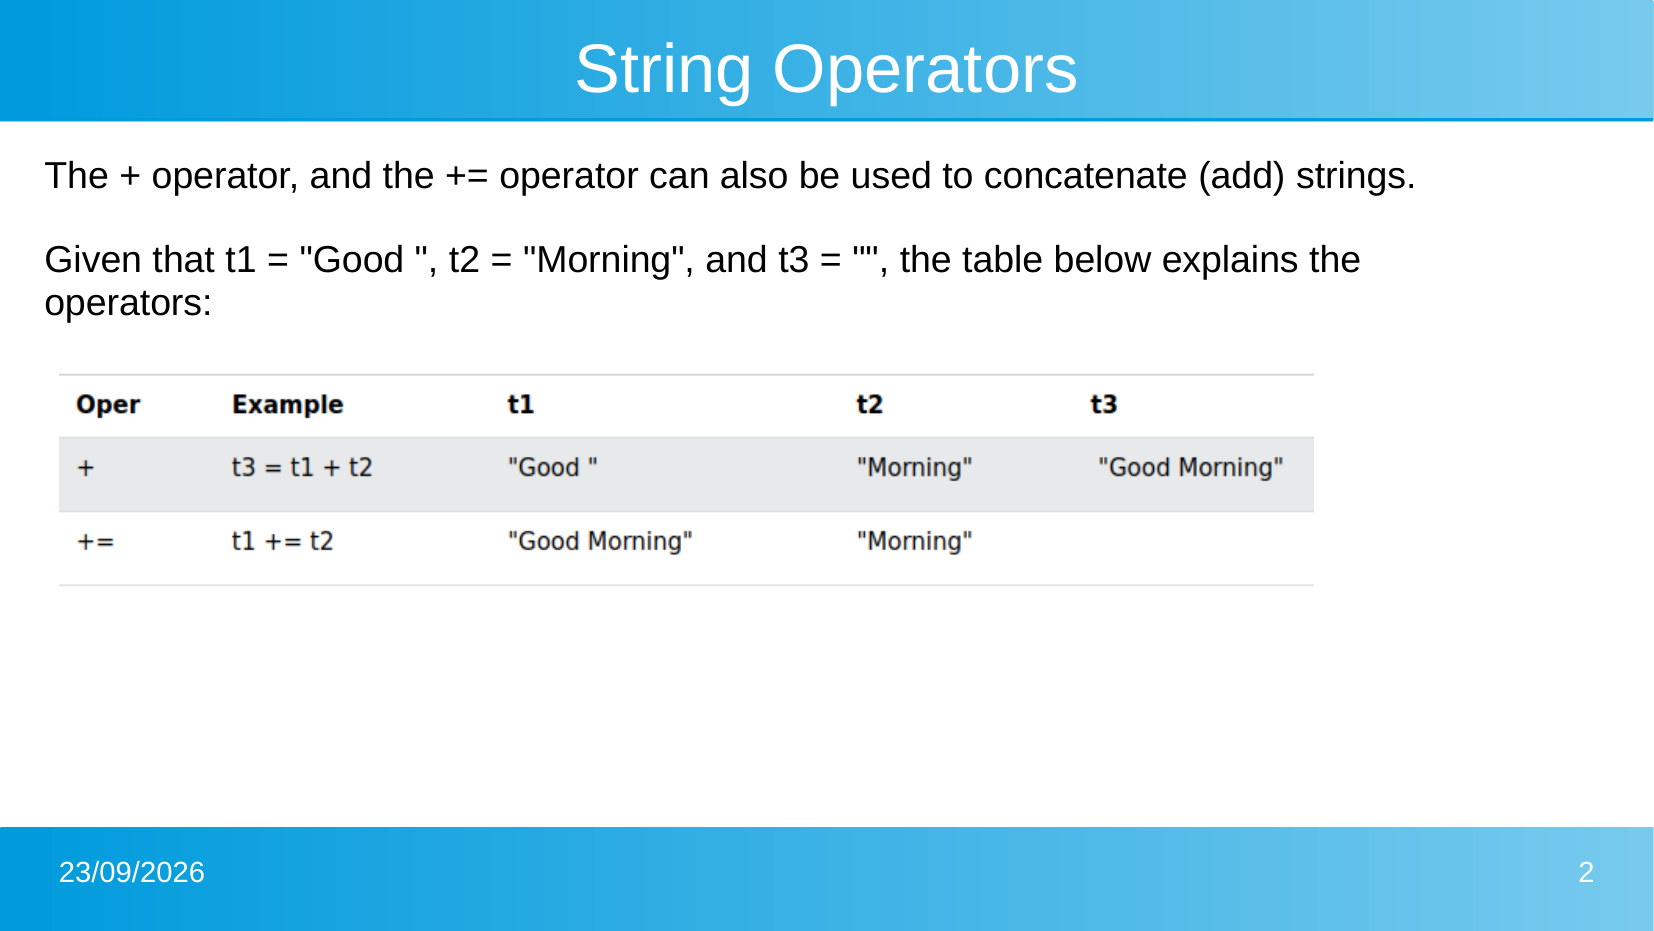

# String Operators
The + operator, and the += operator can also be used to concatenate (add) strings.
Given that t1 = "Good ", t2 = "Morning", and t3 = "", the table below explains the operators:
2